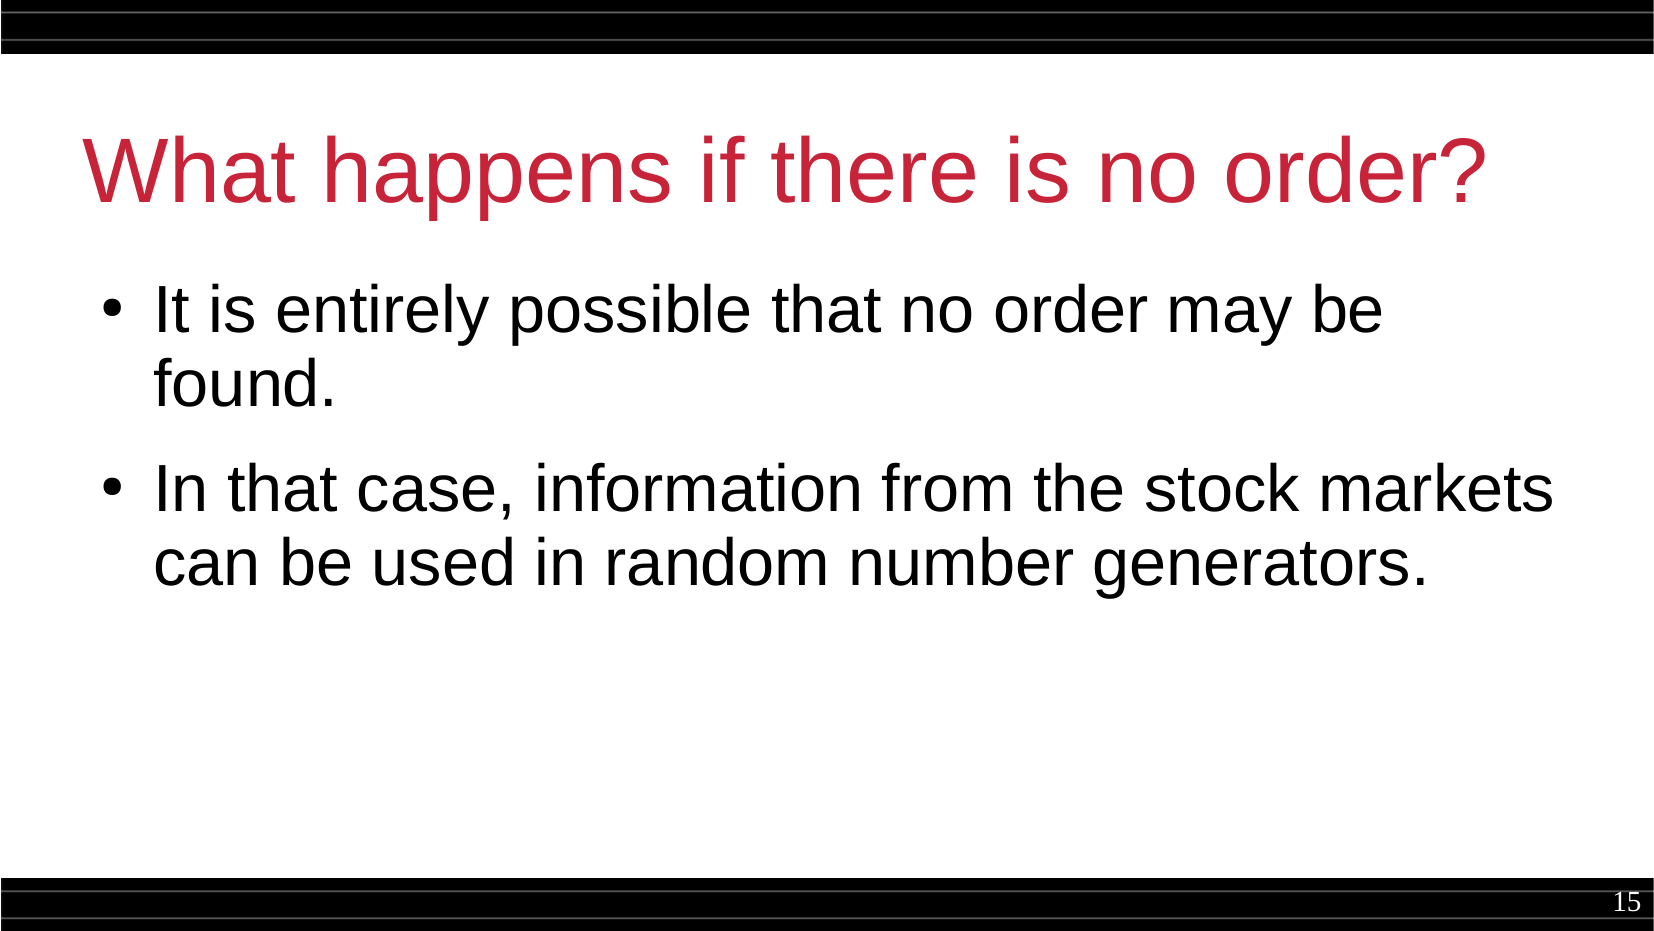

# What happens if there is no order?
It is entirely possible that no order may be found.
In that case, information from the stock markets can be used in random number generators.